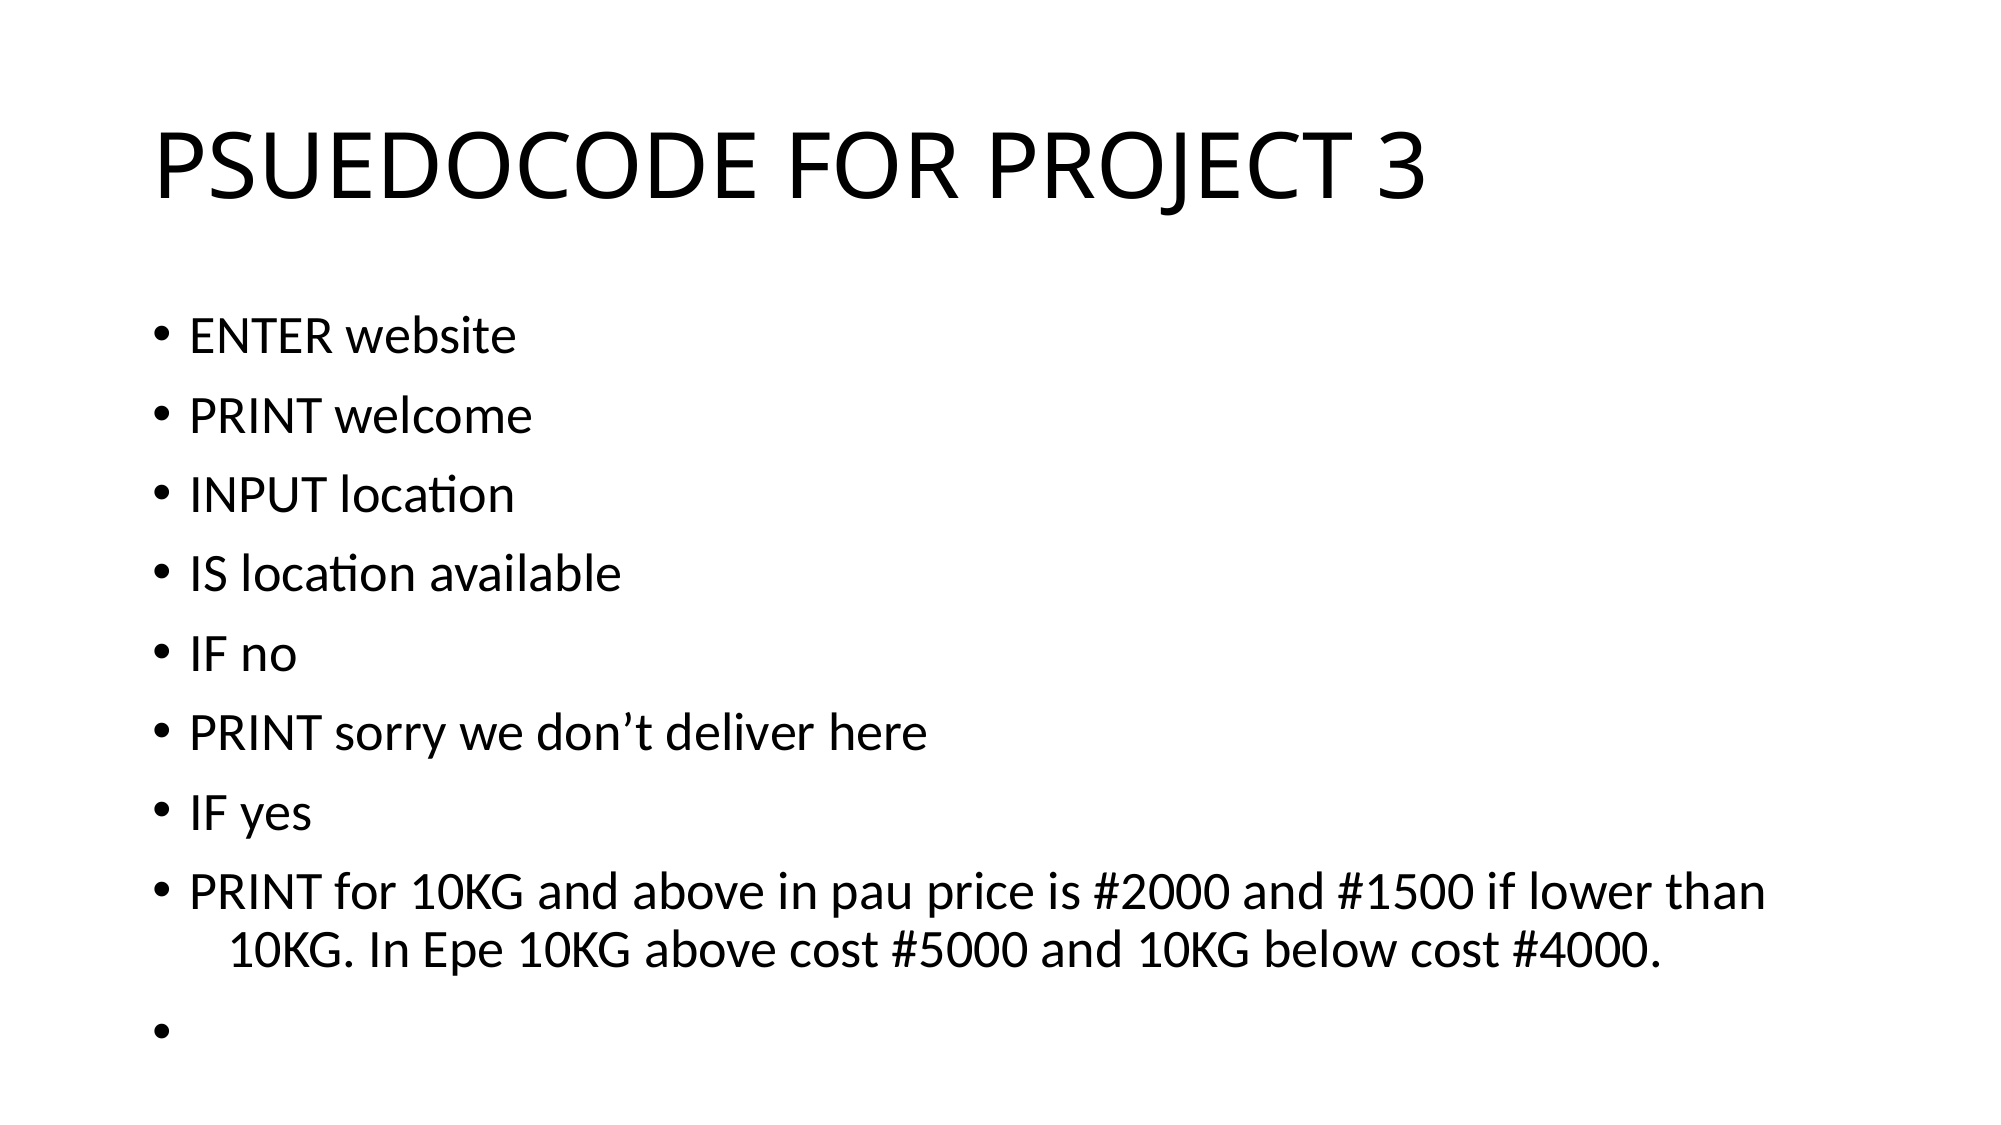

# PSUEDOCODE FOR PROJECT 3
ENTER website
PRINT welcome
INPUT location
IS location available
IF no
PRINT sorry we don’t deliver here
IF yes
PRINT for 10KG and above in pau price is #2000 and #1500 if lower than 10KG. In Epe 10KG above cost #5000 and 10KG below cost #4000.